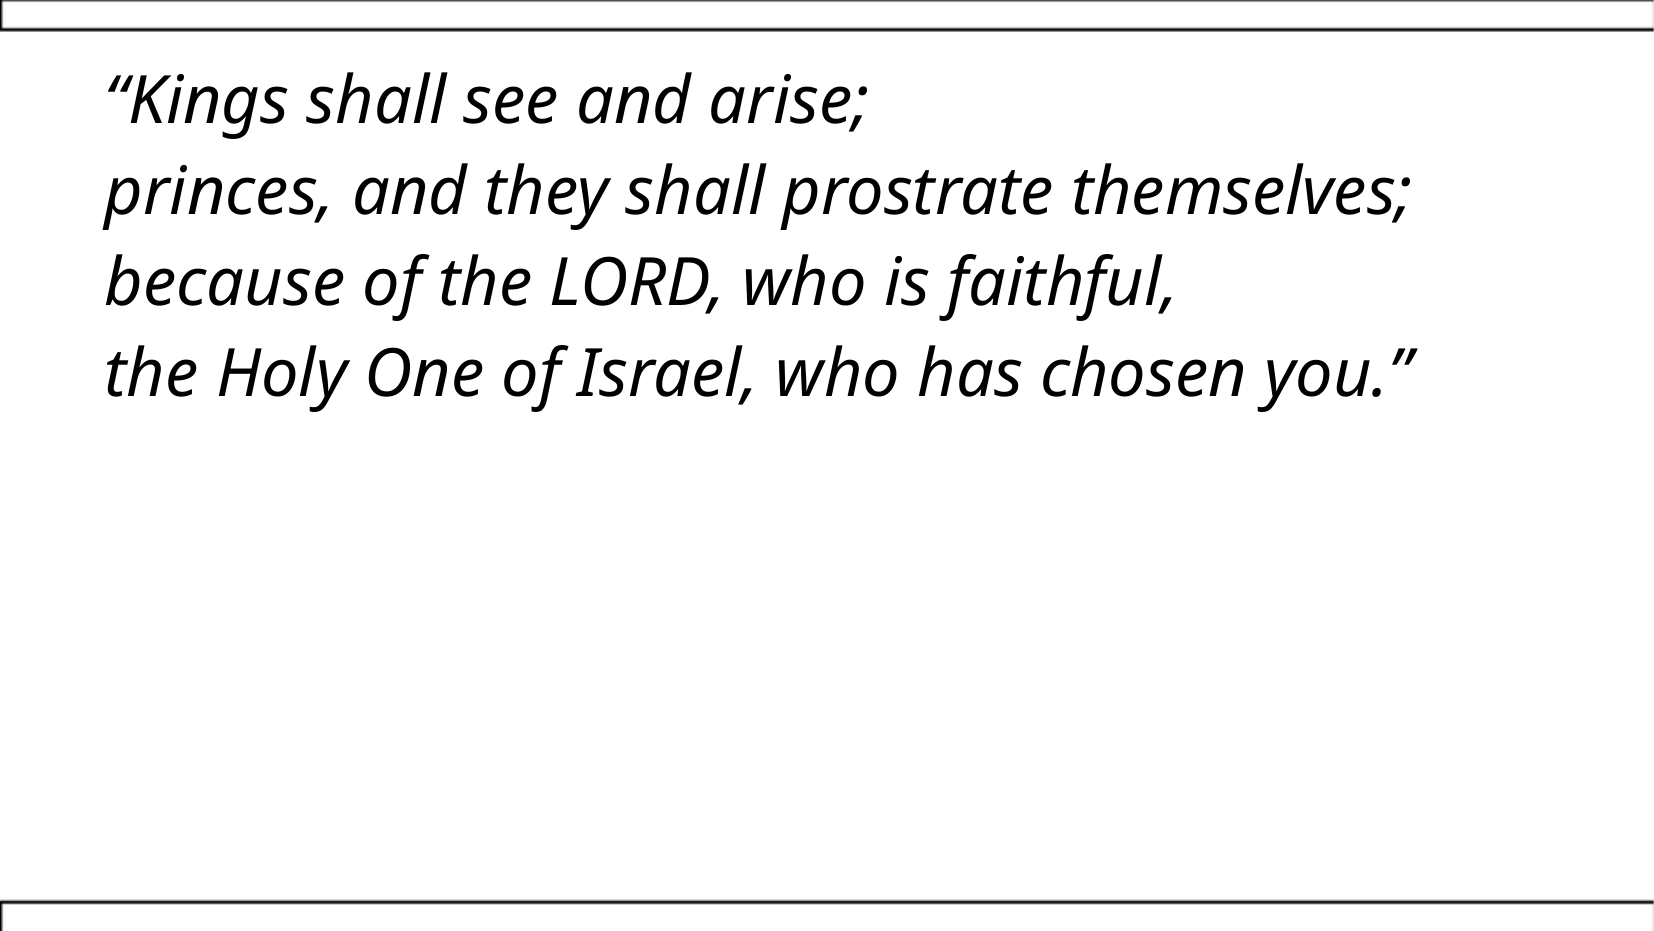

“Kings shall see and arise;
princes, and they shall prostrate themselves;
because of the LORD, who is faithful,
the Holy One of Israel, who has chosen you.”